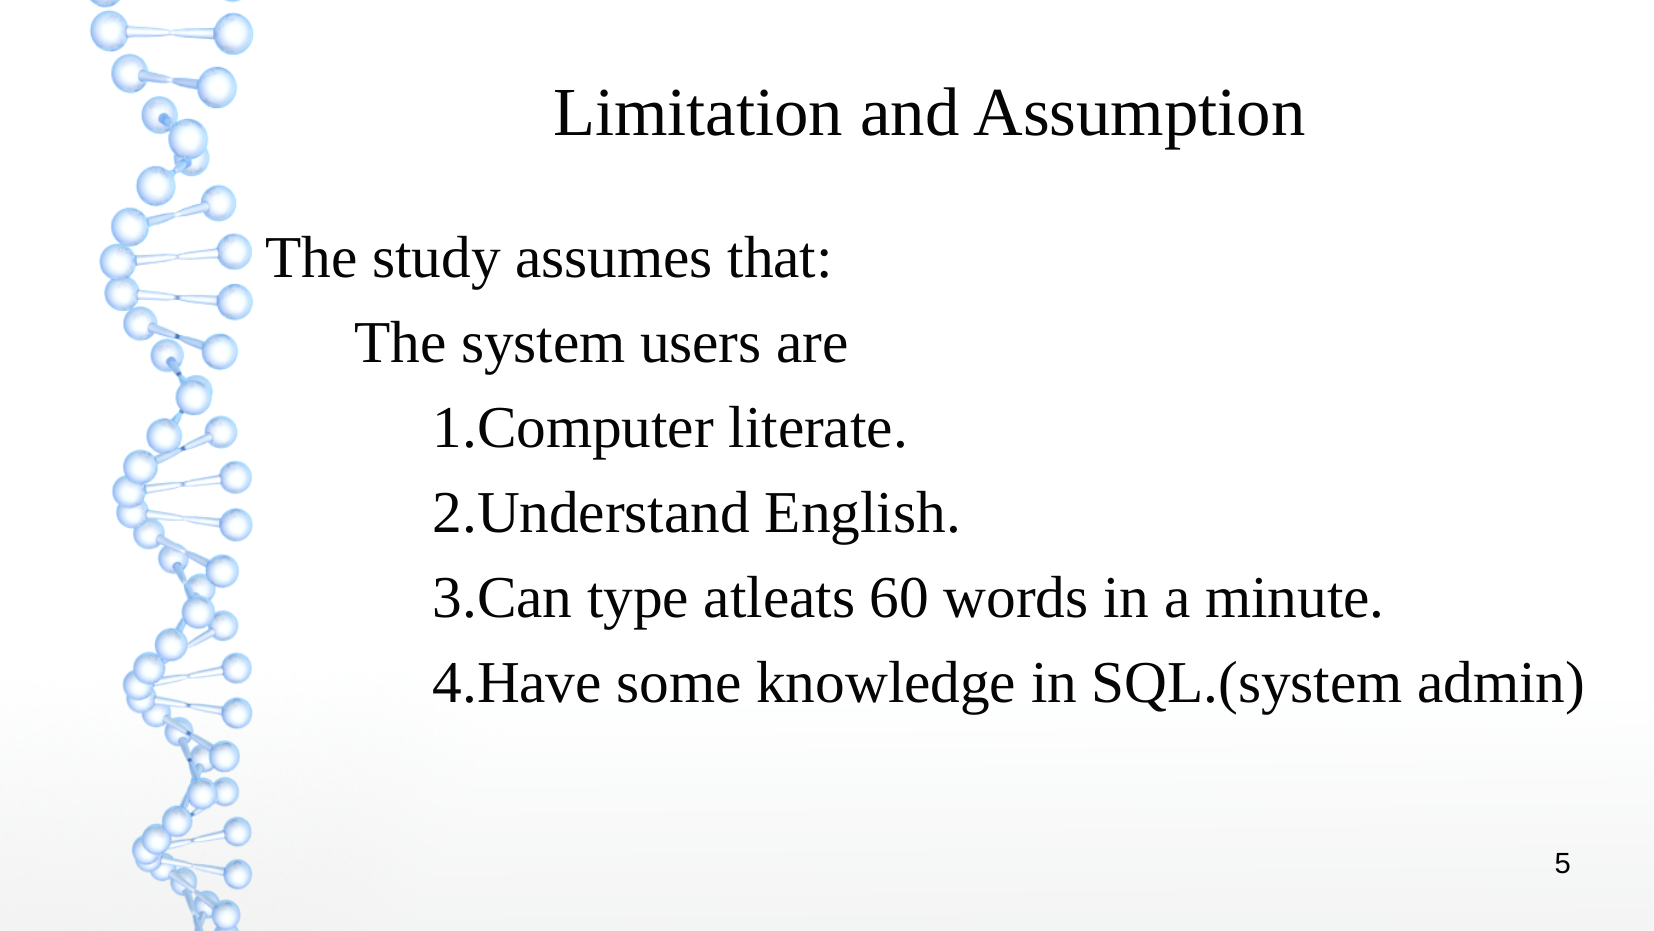

# Limitation and Assumption
The study assumes that:
 The system users are
1.Computer literate.
2.Understand English.
3.Can type atleats 60 words in a minute.
4.Have some knowledge in SQL.(system admin)
5